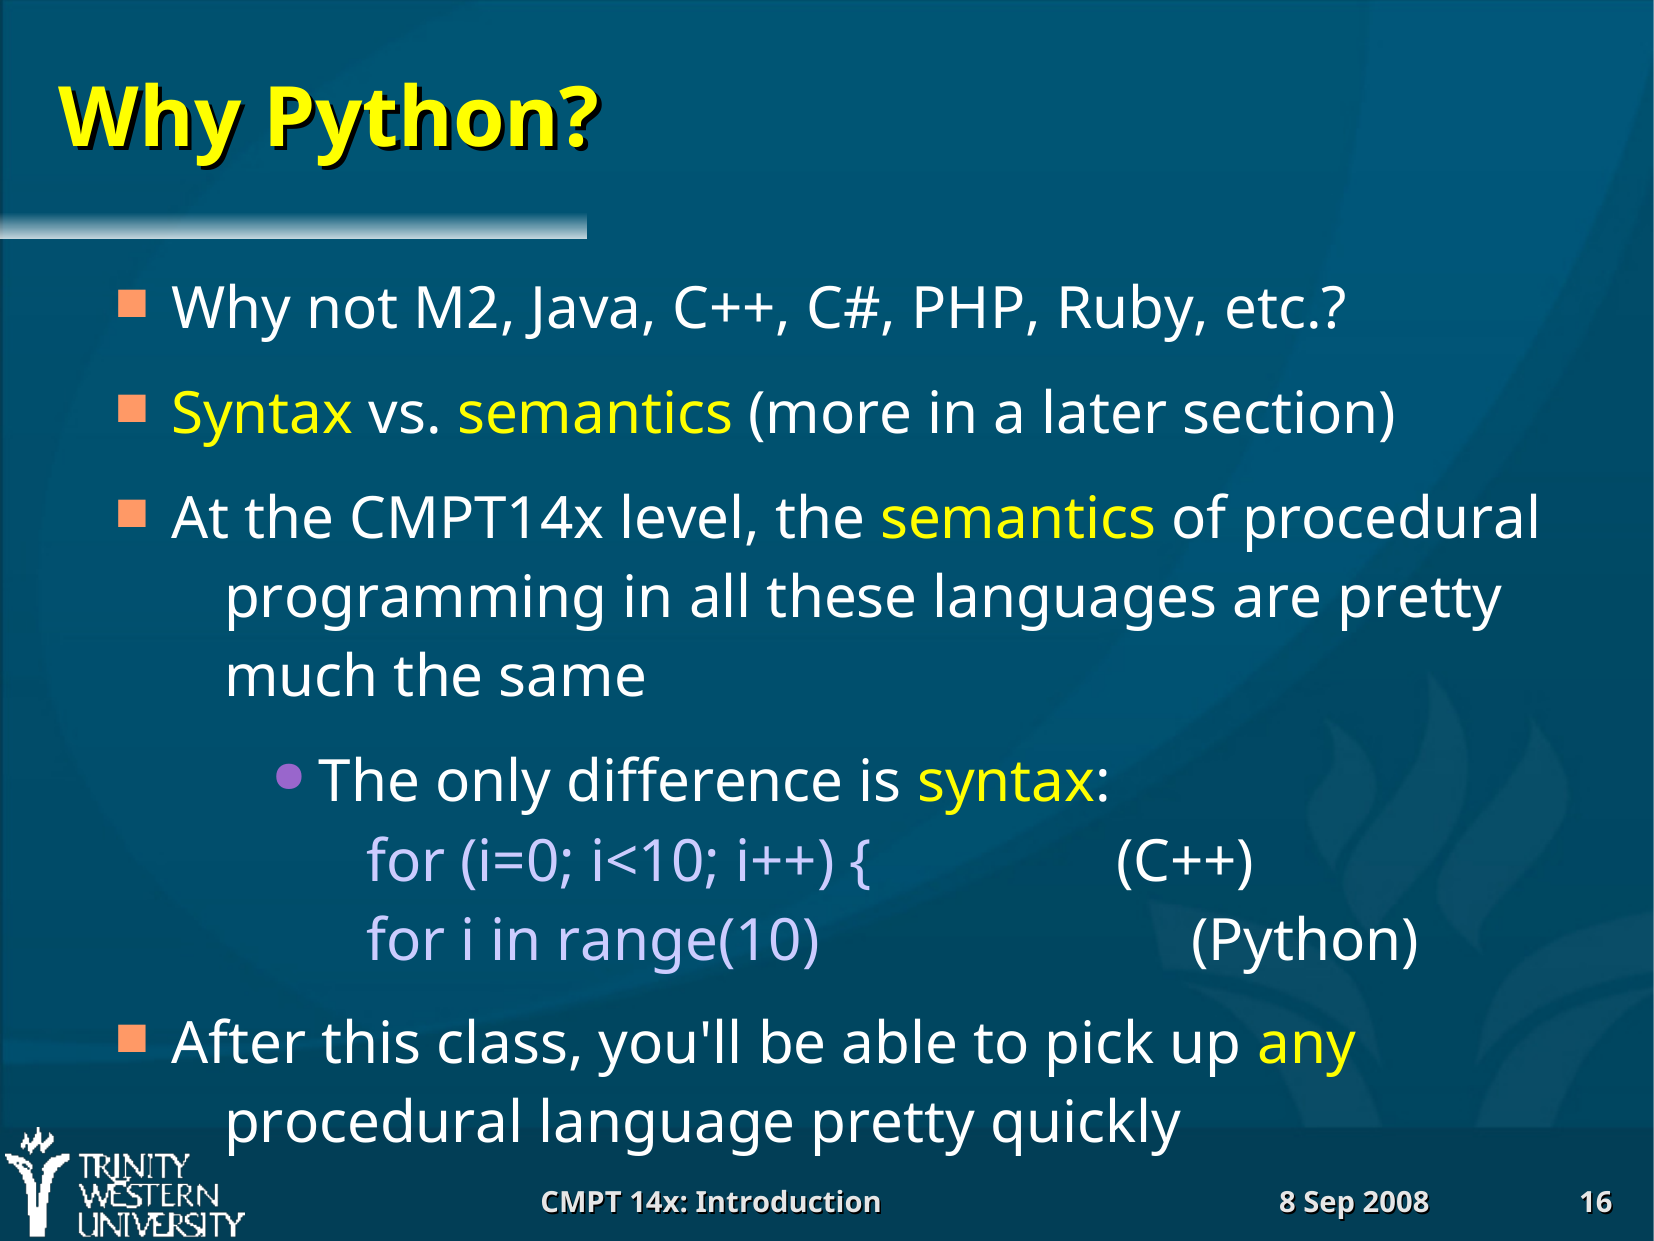

# Why Python?
Why not M2, Java, C++, C#, PHP, Ruby, etc.?
Syntax vs. semantics (more in a later section)
At the CMPT14x level, the semantics of procedural programming in all these languages are pretty much the same
The only difference is syntax:
for (i=0; i<10; i++) {				(C++)
for i in range(10)					(Python)
After this class, you'll be able to pick up any procedural language pretty quickly
CMPT 14x: Introduction
8 Sep 2008
16